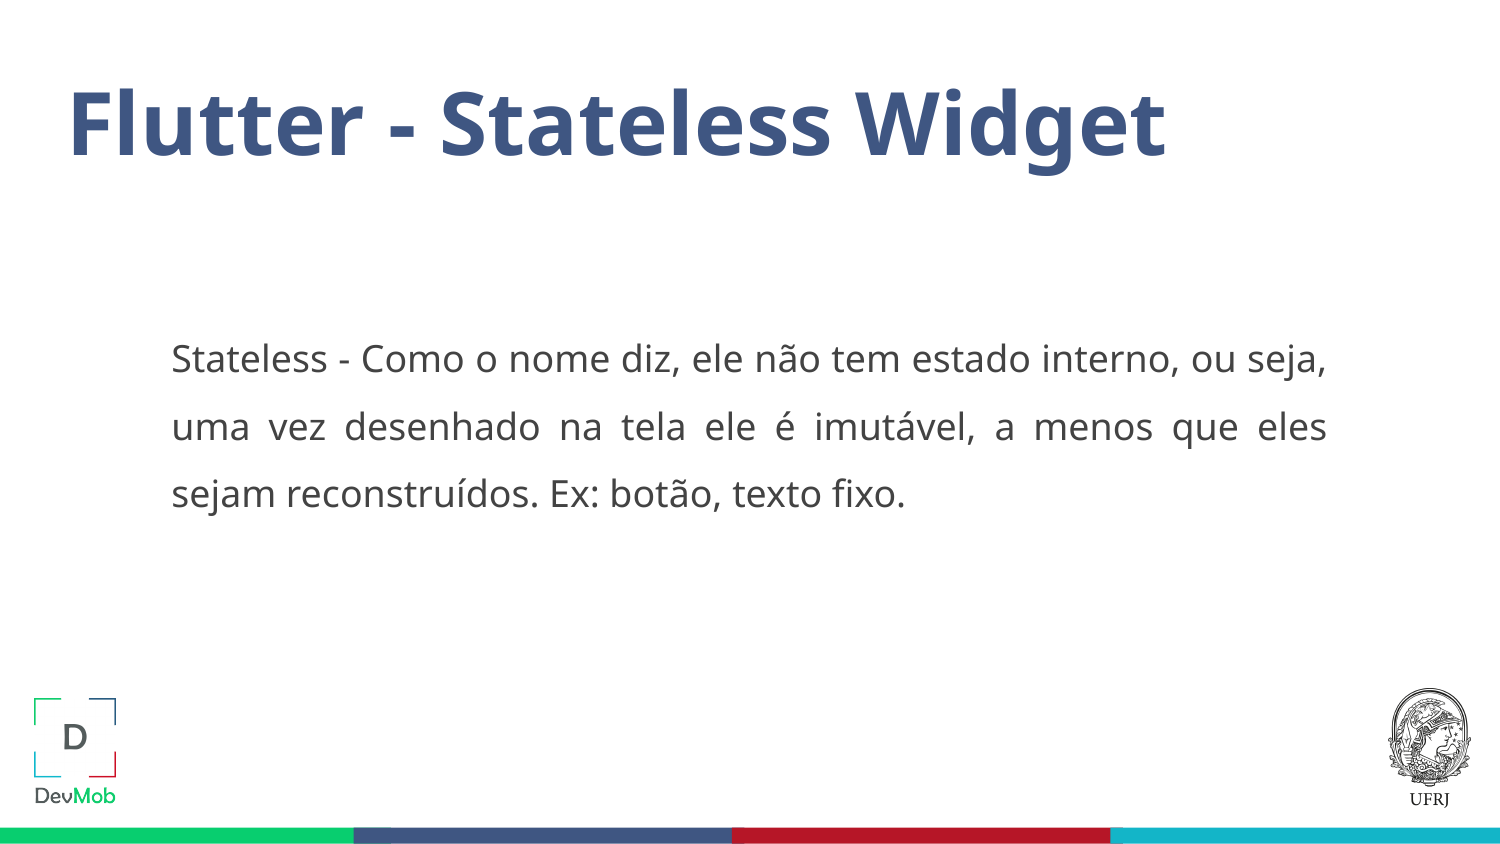

# Flutter - Stateless Widget
Stateless - Como o nome diz, ele não tem estado interno, ou seja, uma vez desenhado na tela ele é imutável, a menos que eles sejam reconstruídos. Ex: botão, texto fixo.